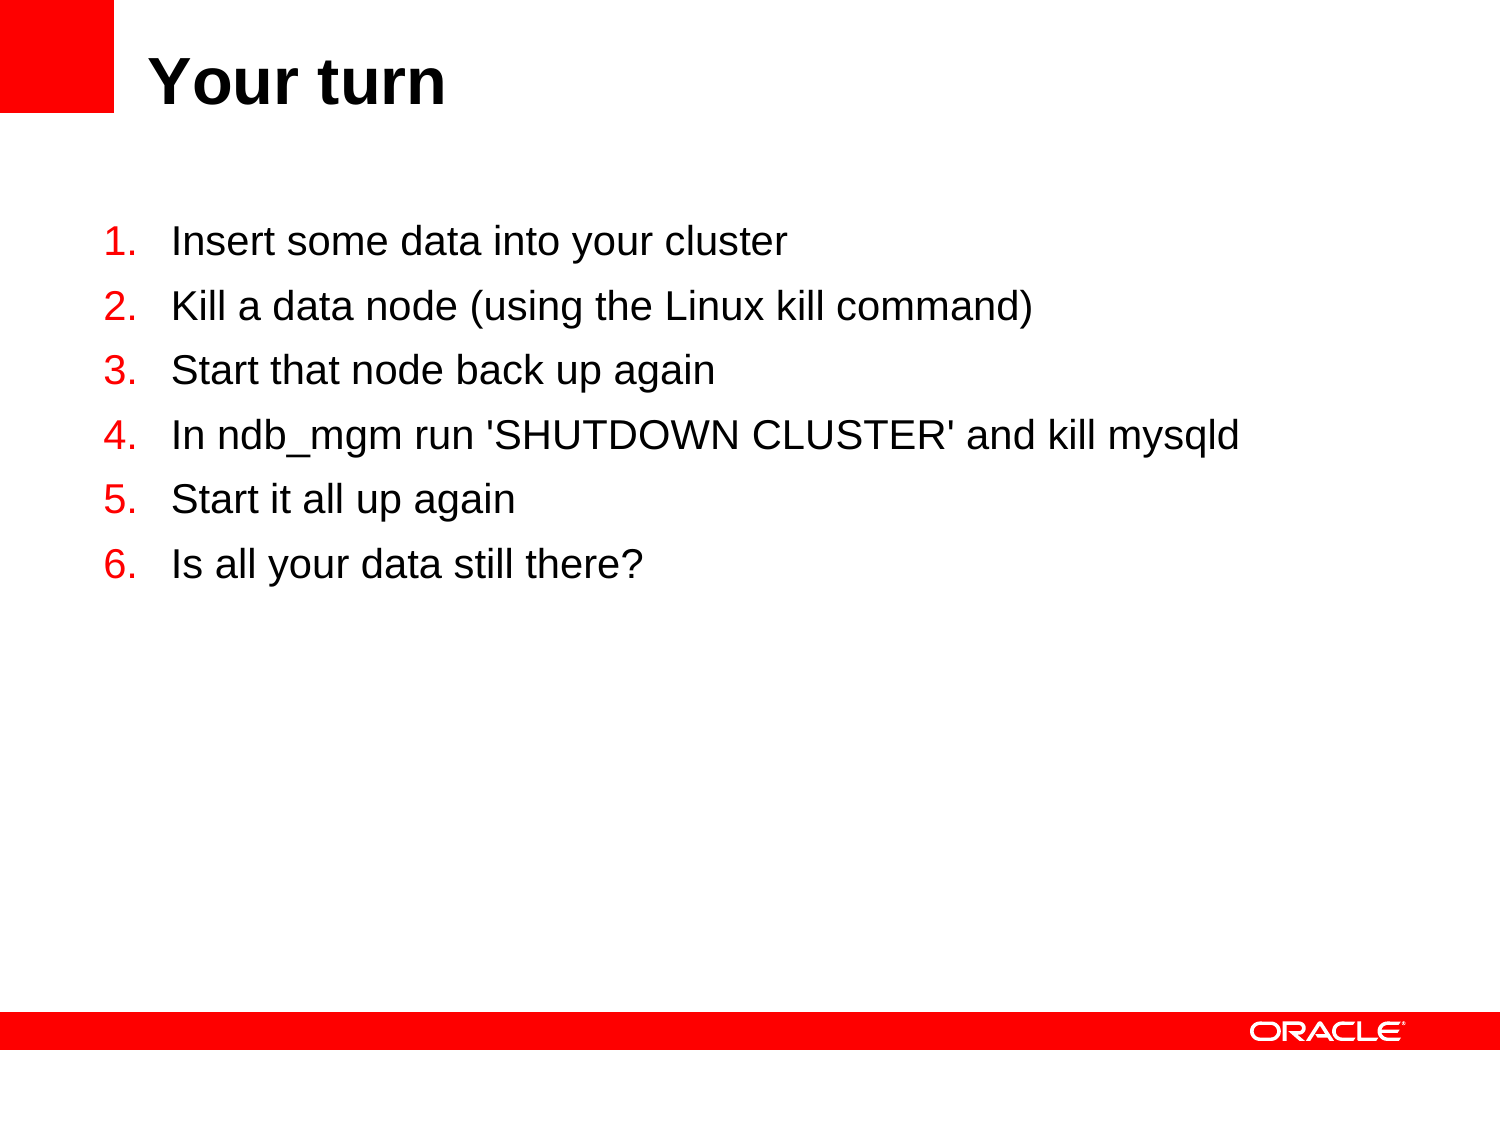

# Your turn
Insert some data into your cluster
Kill a data node (using the Linux kill command)
Start that node back up again
In ndb_mgm run 'SHUTDOWN CLUSTER' and kill mysqld
Start it all up again
Is all your data still there?